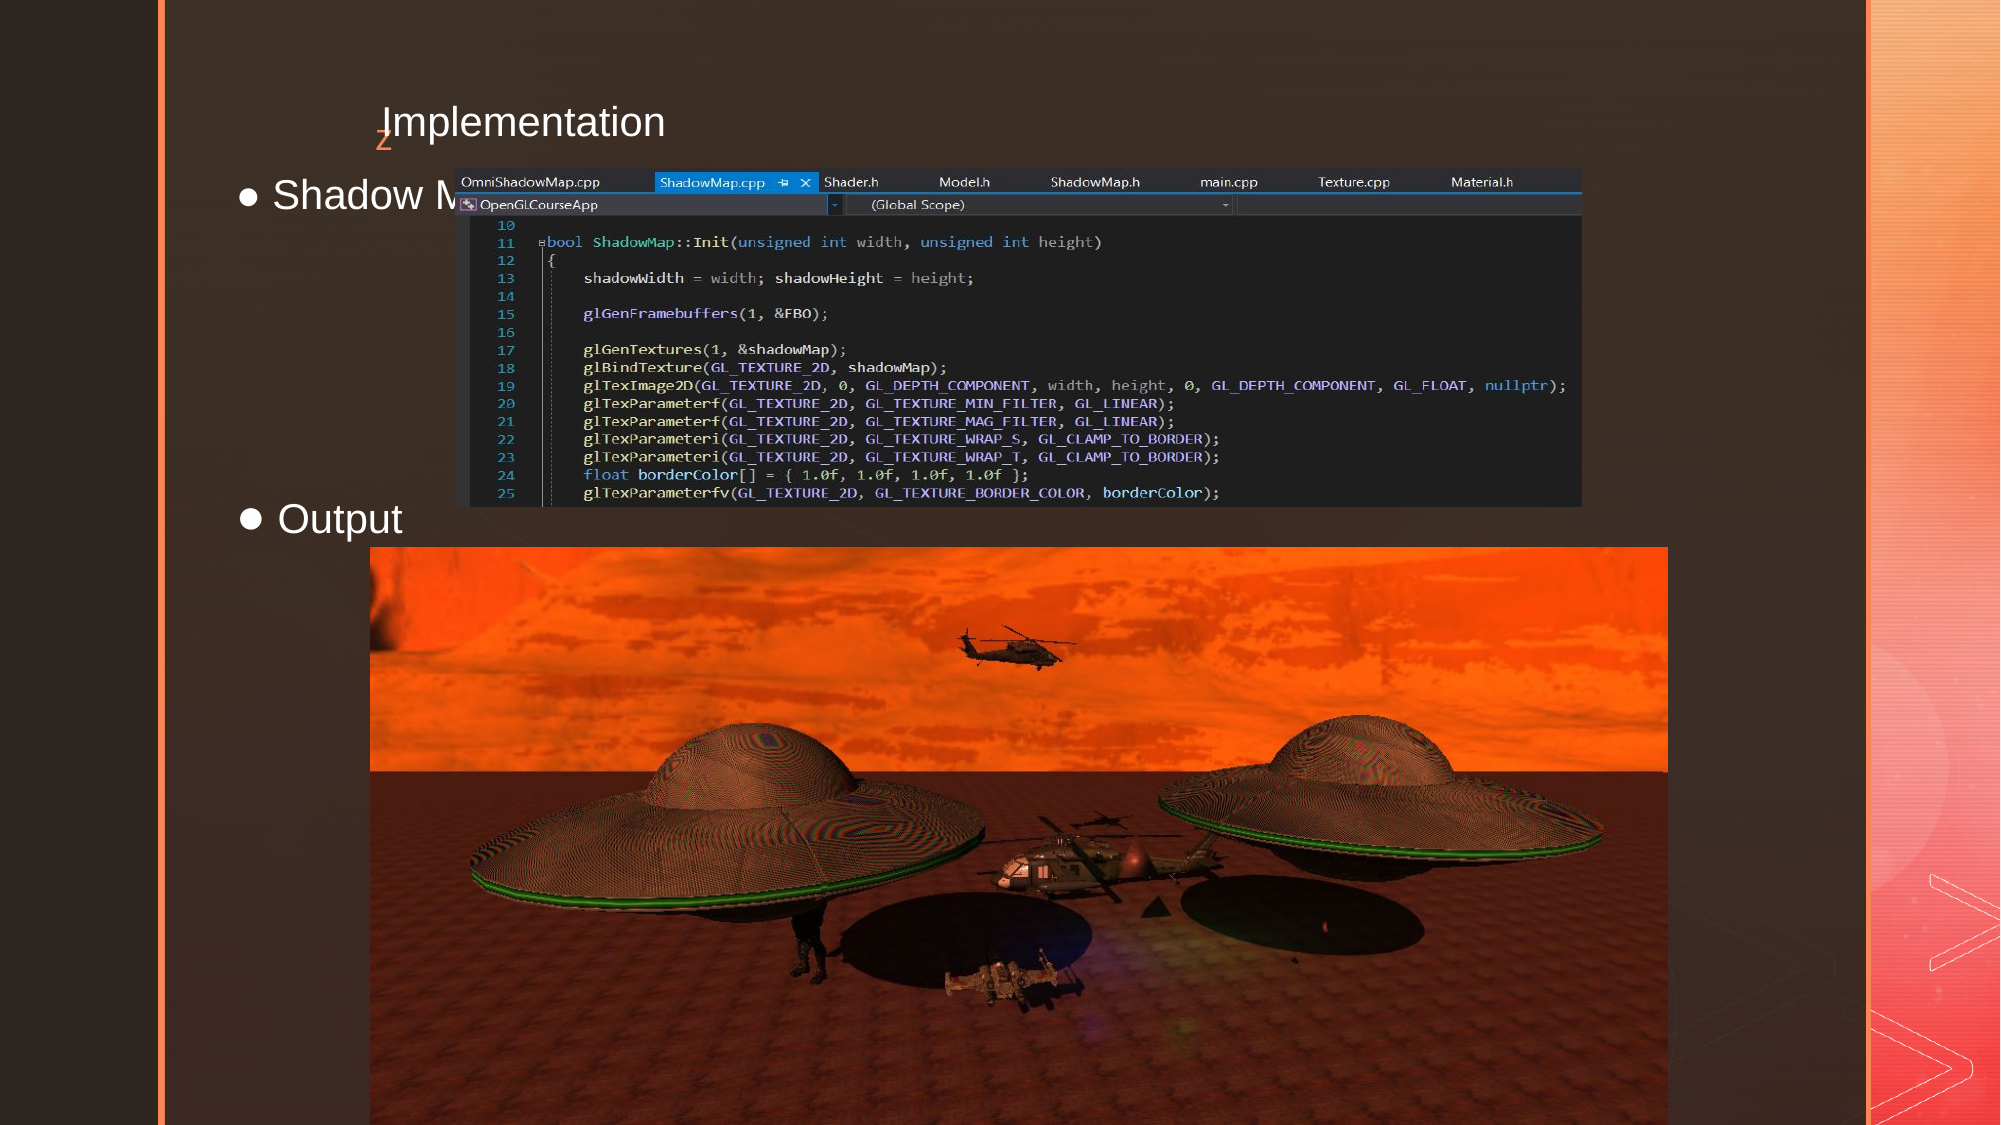

# Implementation
● Shadow Mapping Class Code
● Output